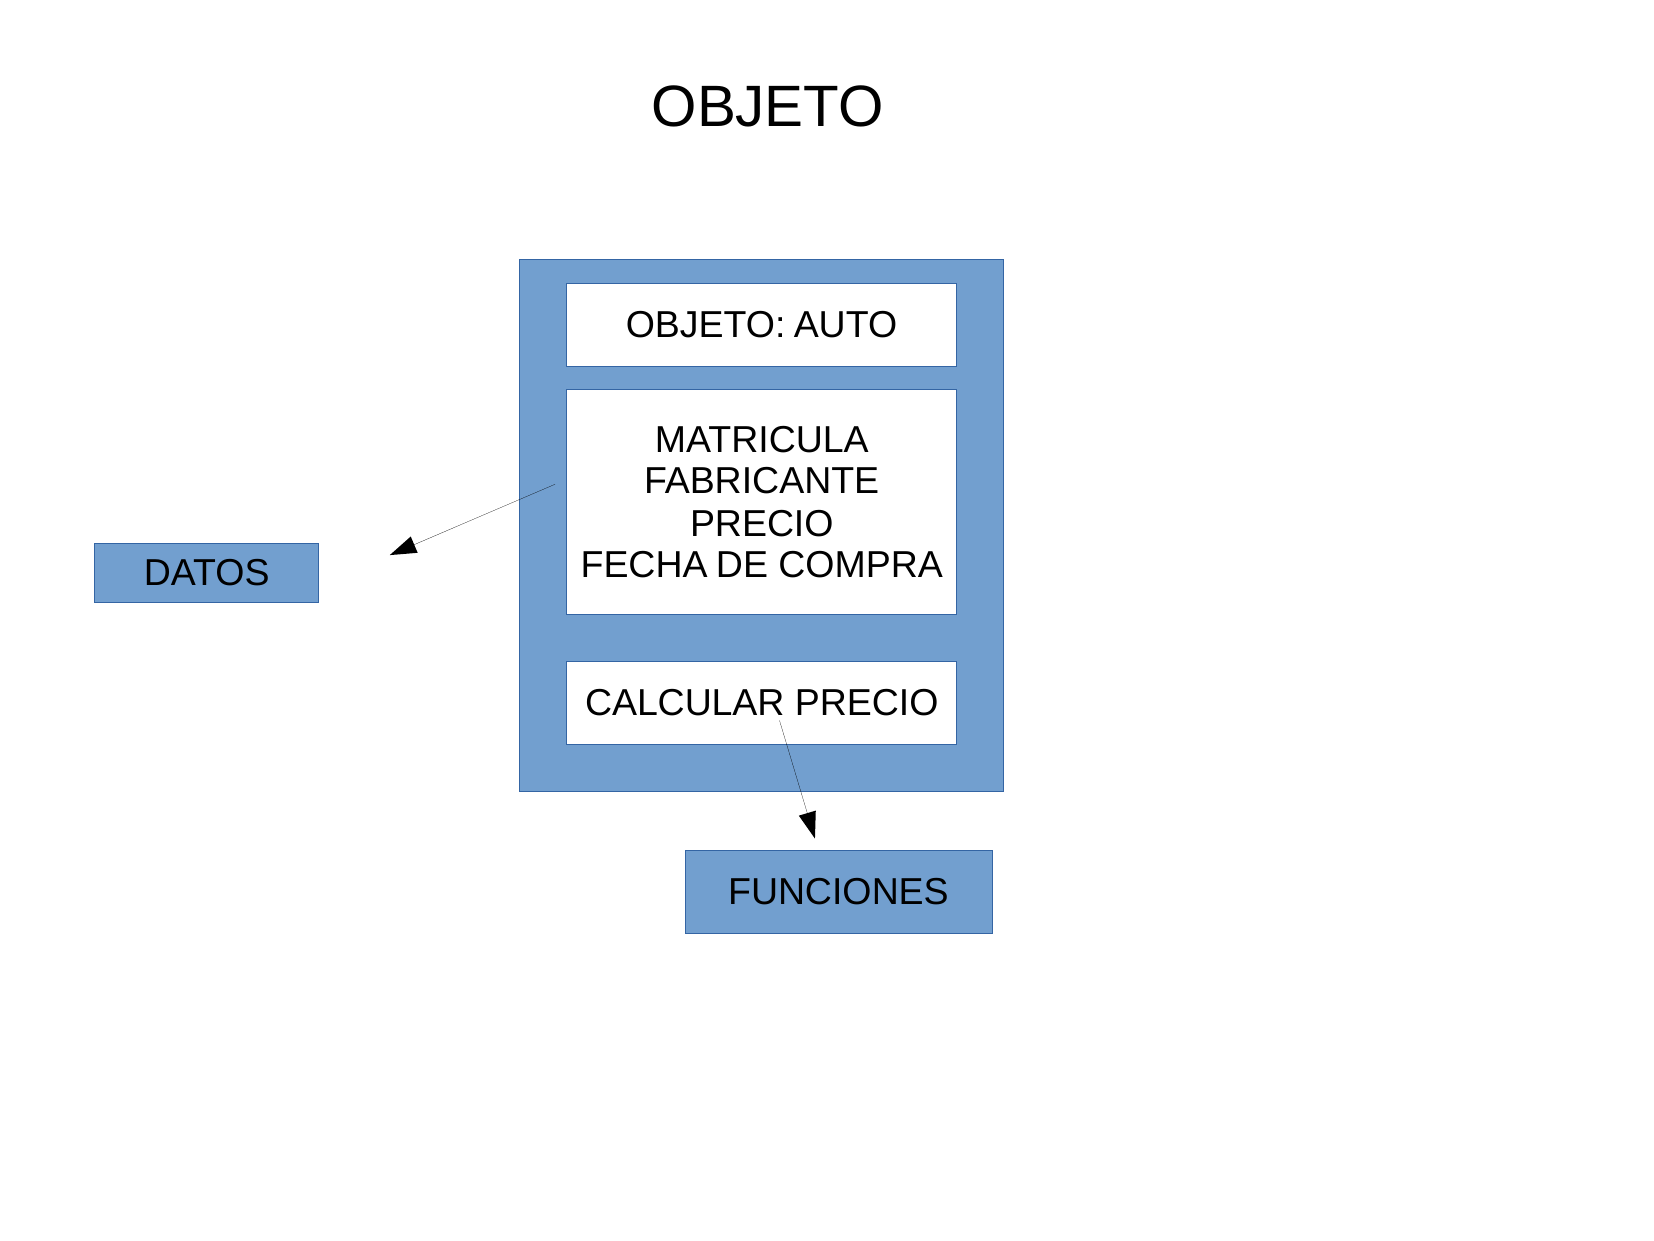

OBJETO
OBJETO: AUTO
MATRICULA
FABRICANTE
PRECIO
FECHA DE COMPRA
DATOS
CALCULAR PRECIO
FUNCIONES